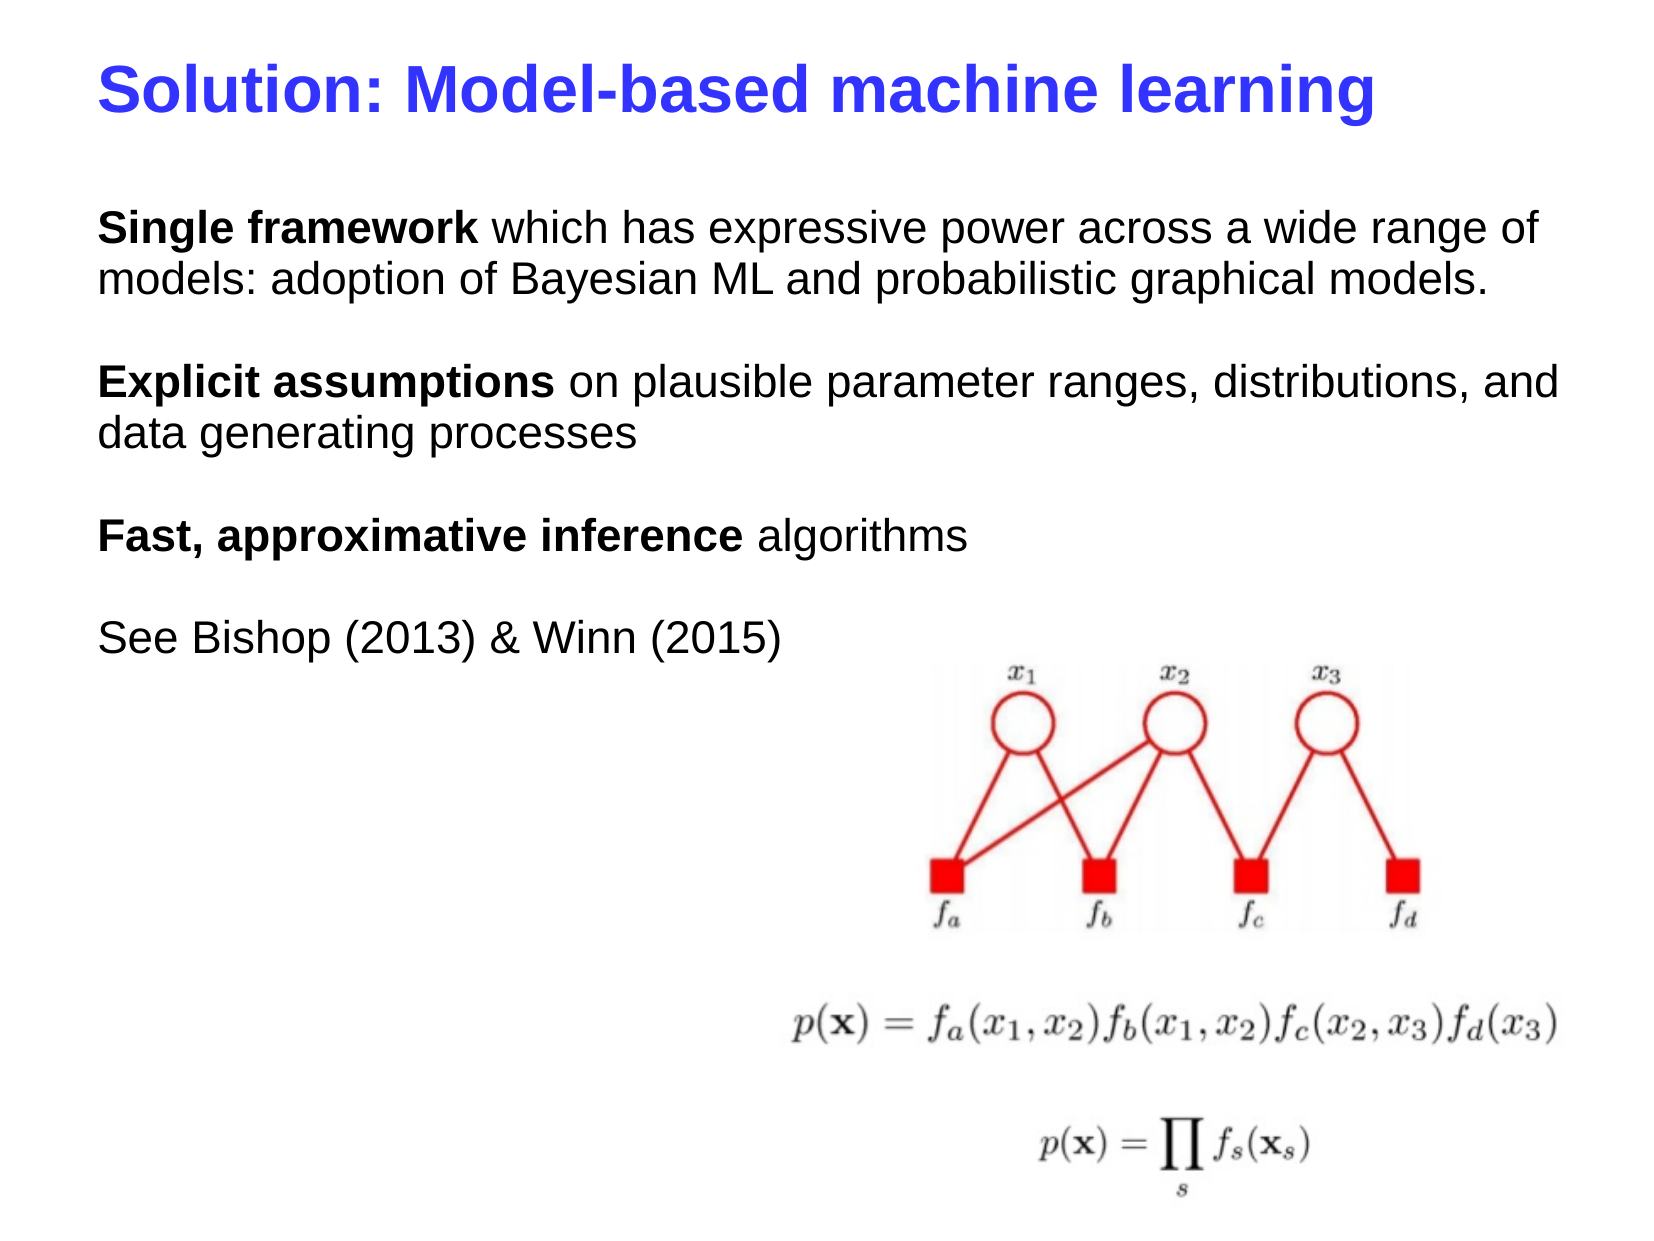

Solution: Model-based machine learning
Single framework which has expressive power across a wide range of models: adoption of Bayesian ML and probabilistic graphical models.
Explicit assumptions on plausible parameter ranges, distributions, and data generating processes
Fast, approximative inference algorithms
See Bishop (2013) & Winn (2015)
44